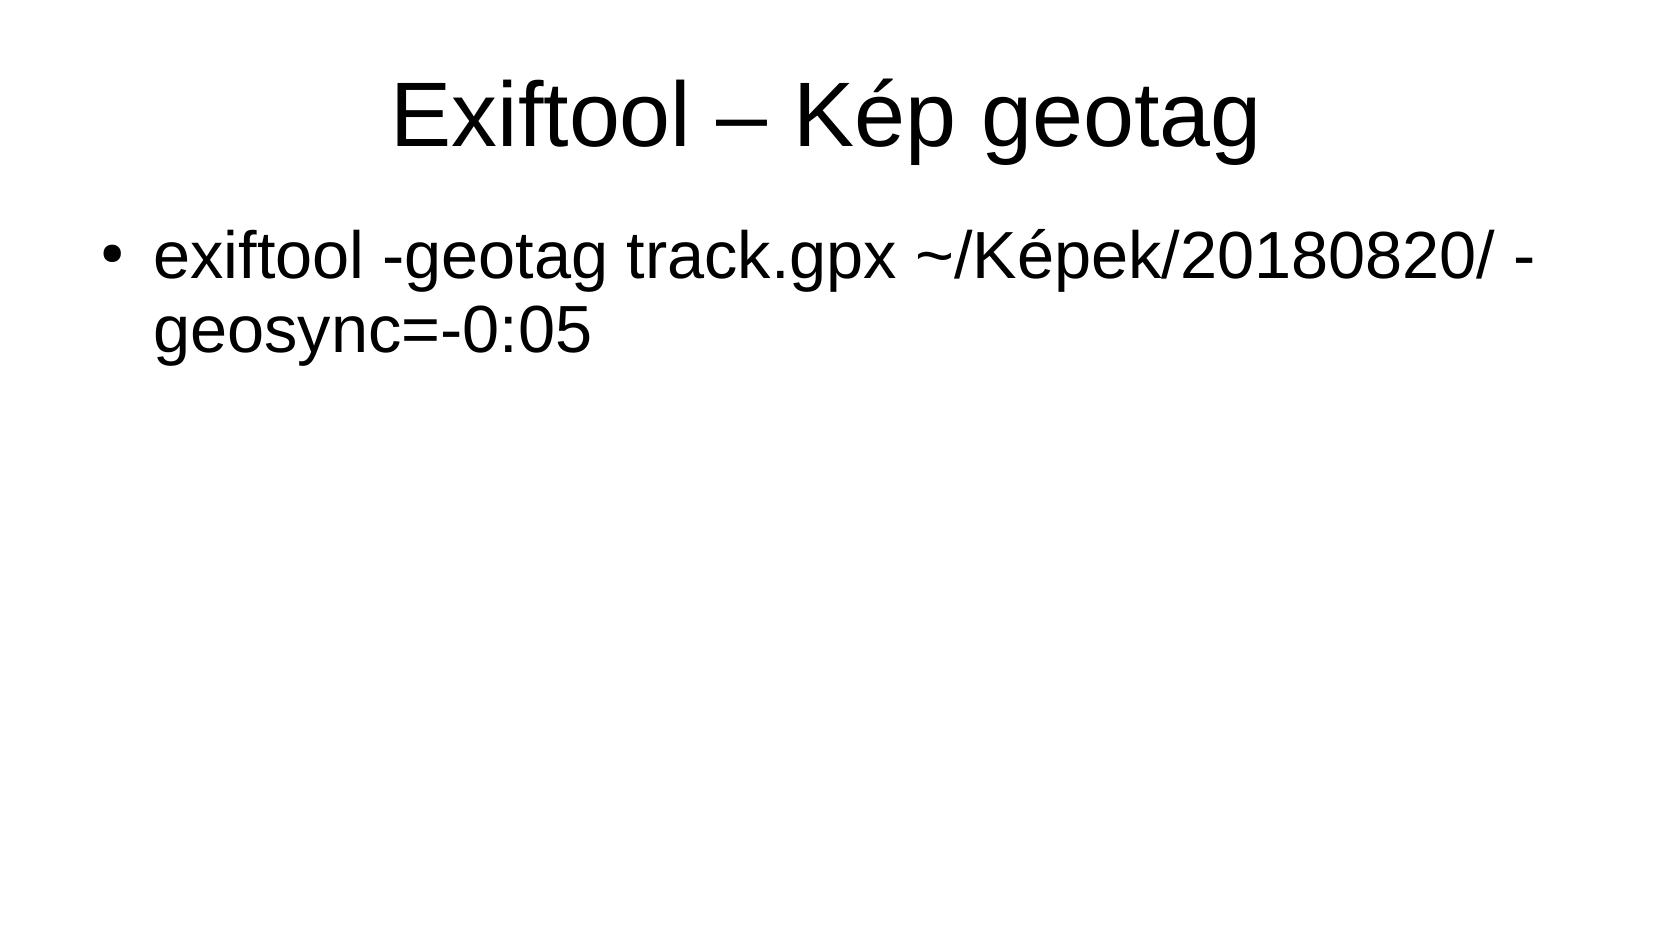

# Exiftool – Kép geotag
exiftool -geotag track.gpx ~/Képek/20180820/ -geosync=-0:05